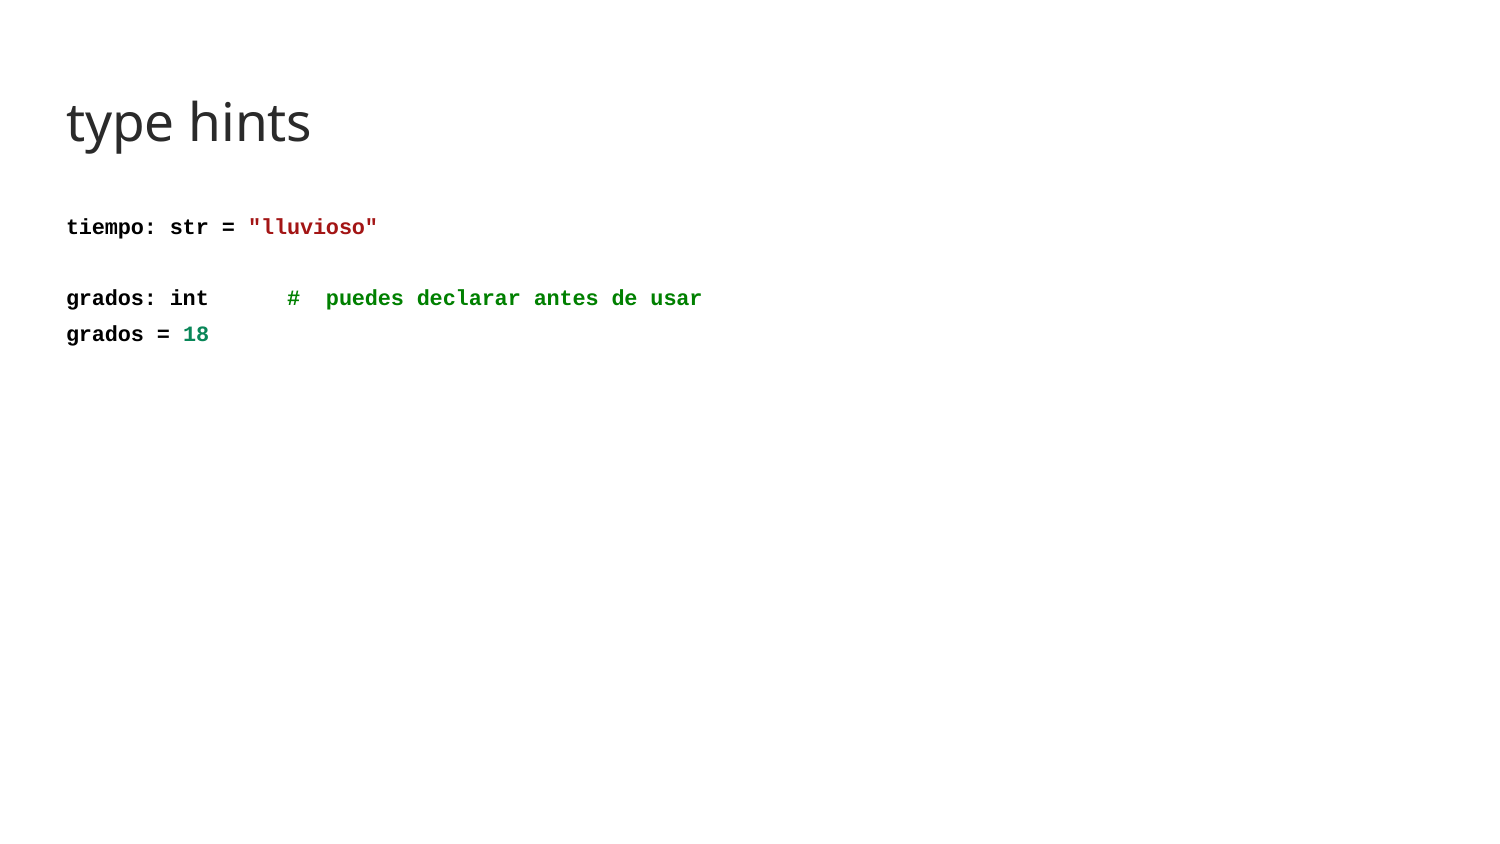

# type hints
tiempo: str = "lluvioso"
grados: int # puedes declarar antes de usar
grados = 18